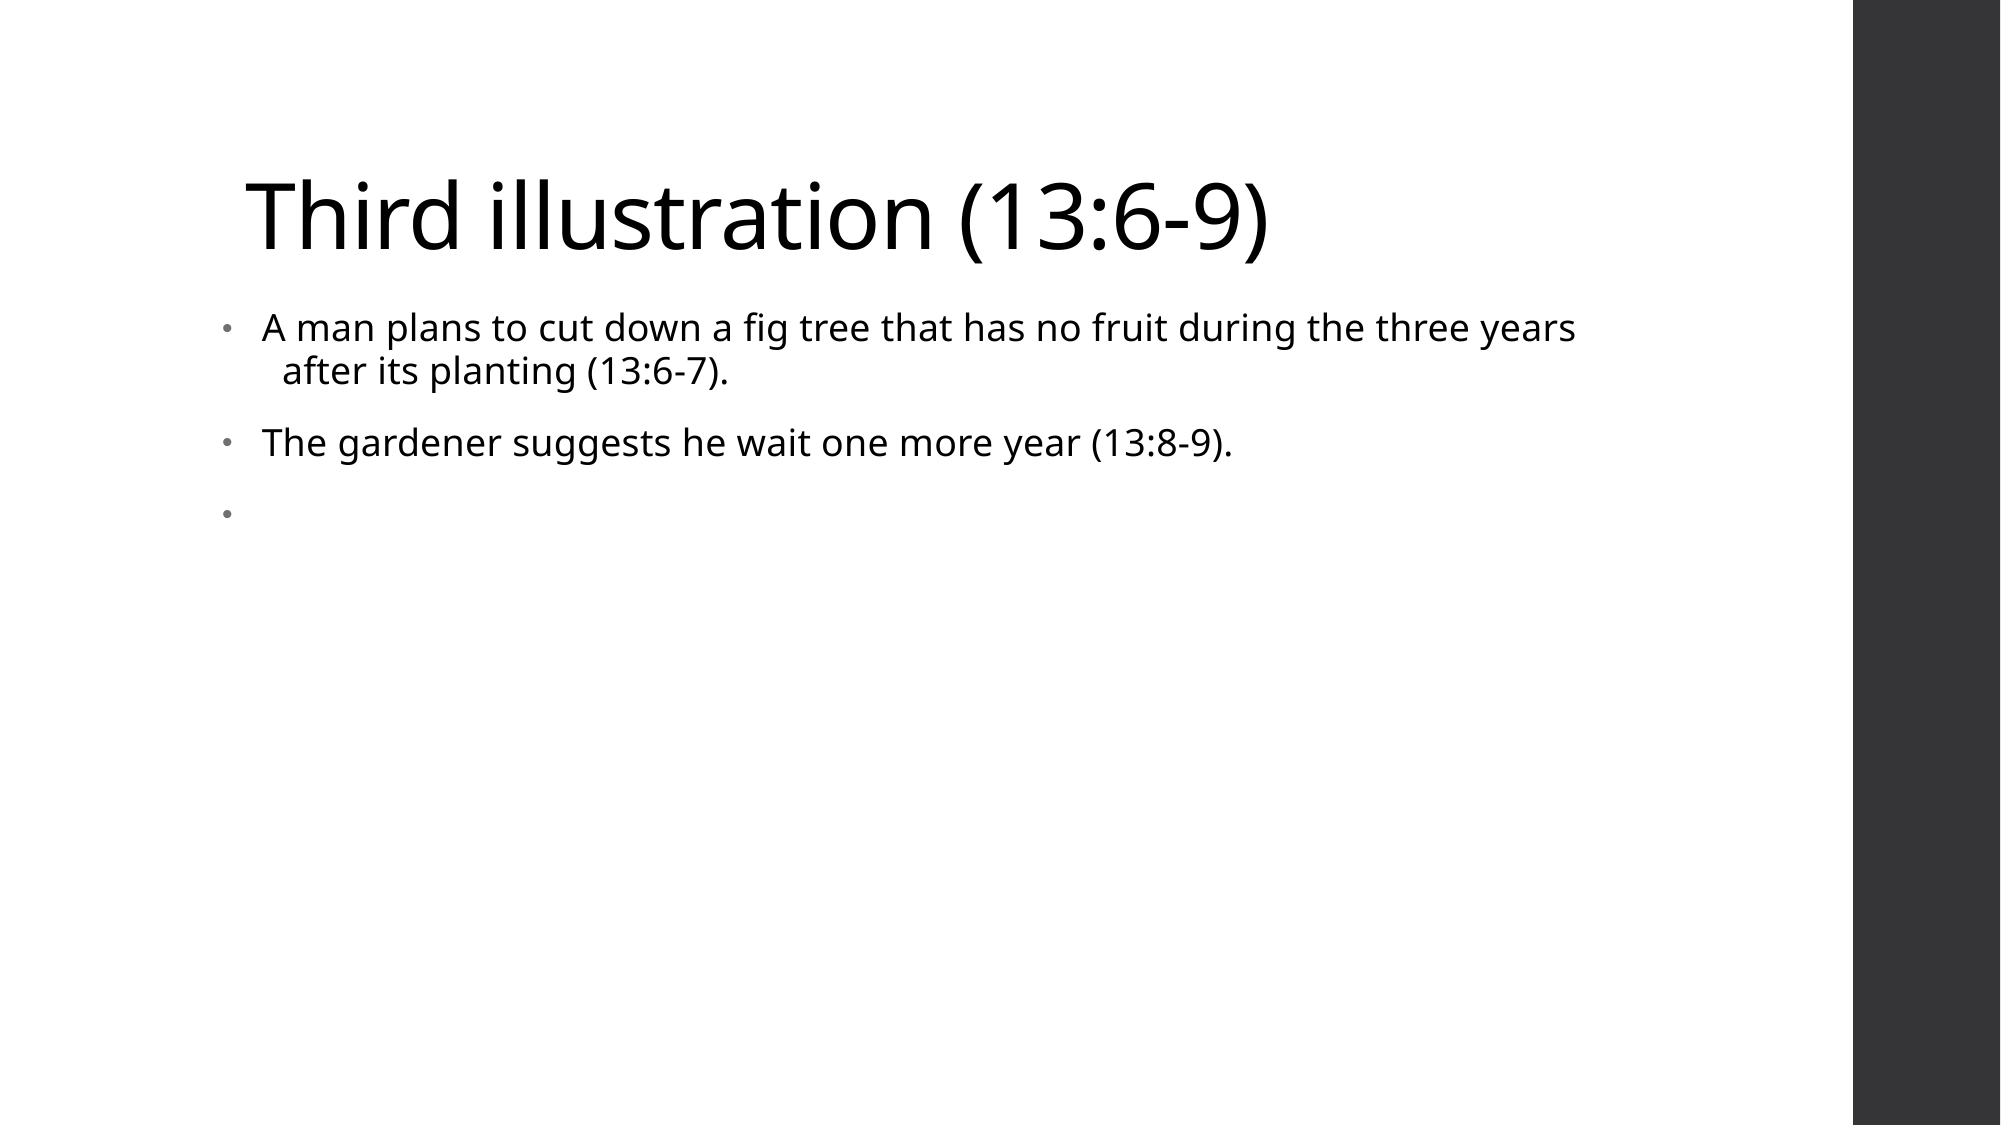

# Third illustration (13:6-9)
 A man plans to cut down a fig tree that has no fruit during the three years after its planting (13:6-7).
 The gardener suggests he wait one more year (13:8-9).